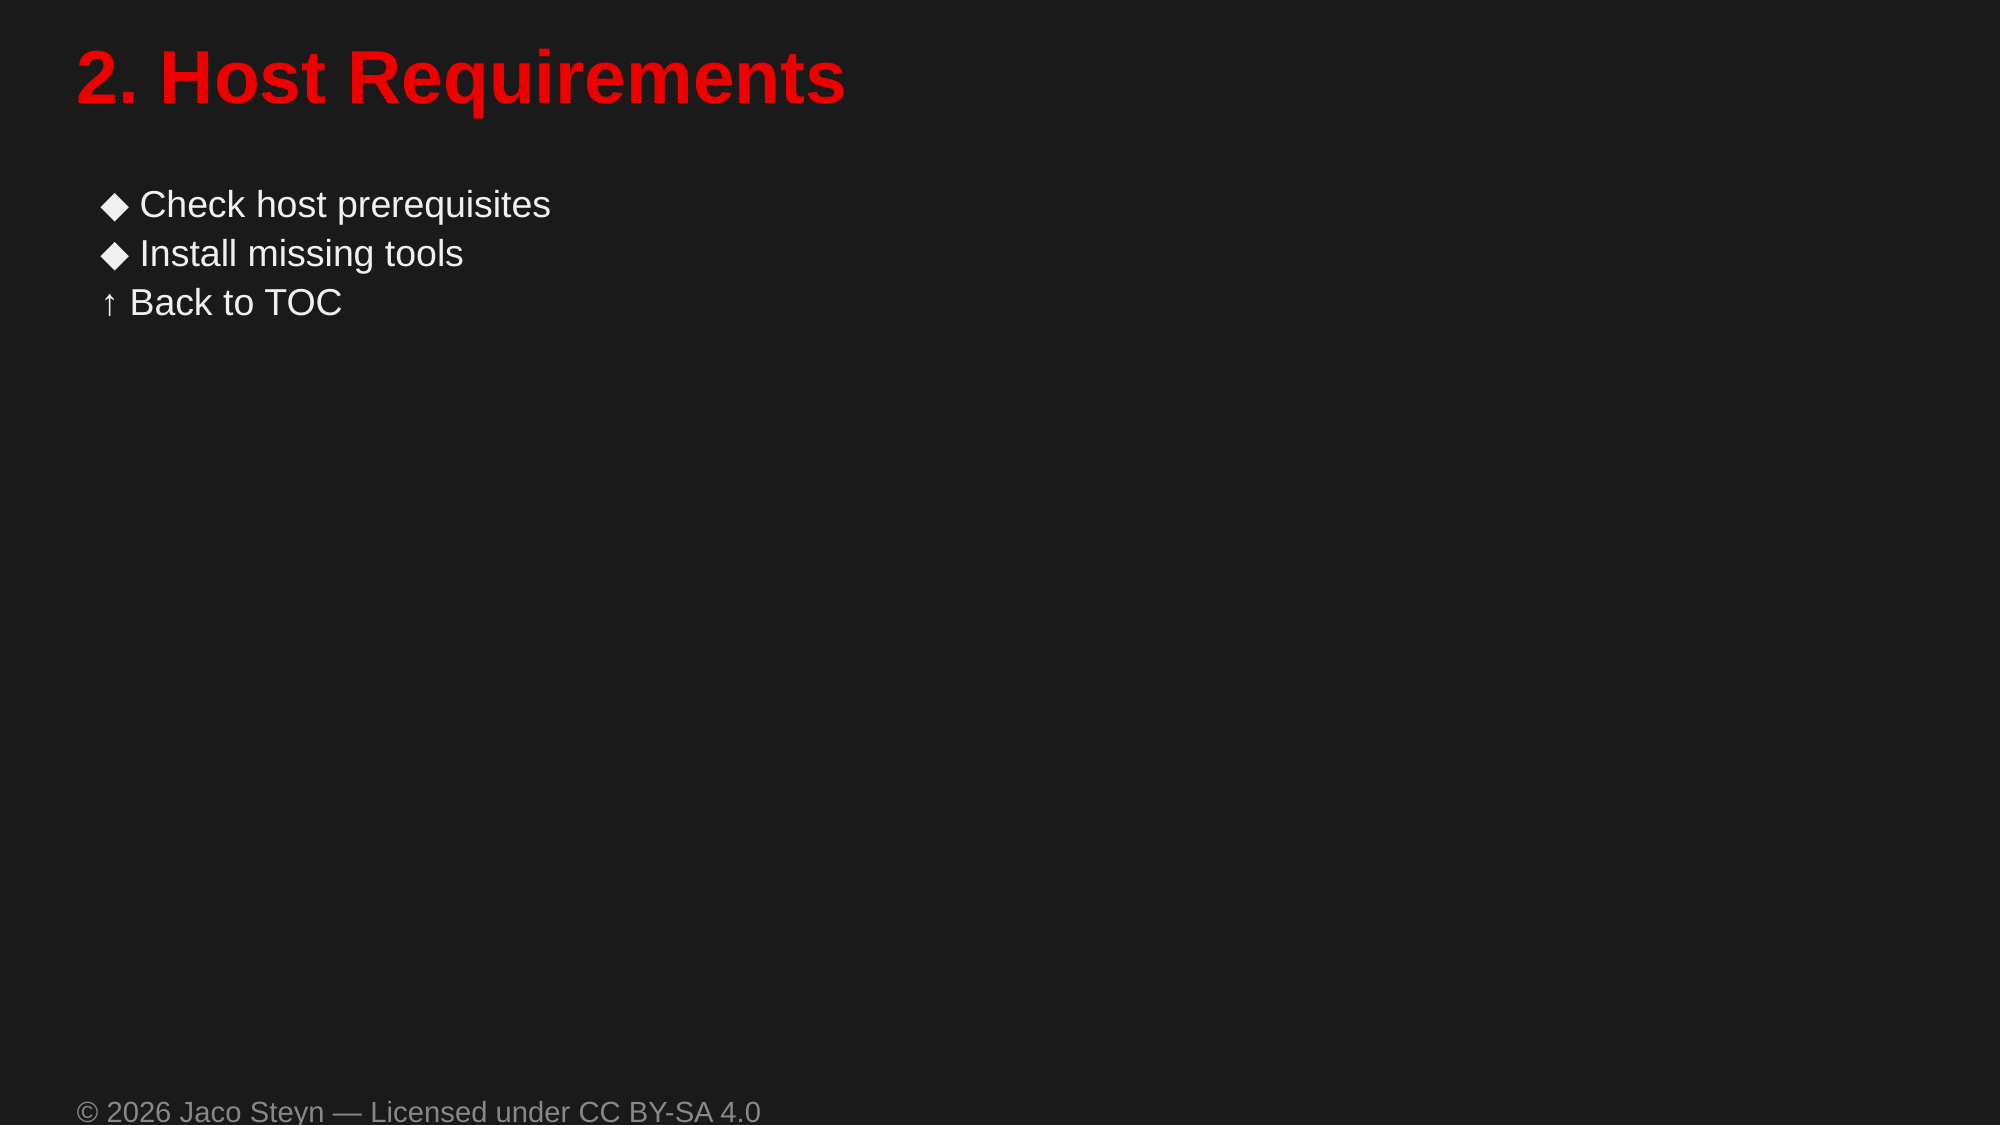

2. Host Requirements
◆ Check host prerequisites
◆ Install missing tools
↑ Back to TOC
© 2026 Jaco Steyn — Licensed under CC BY-SA 4.0